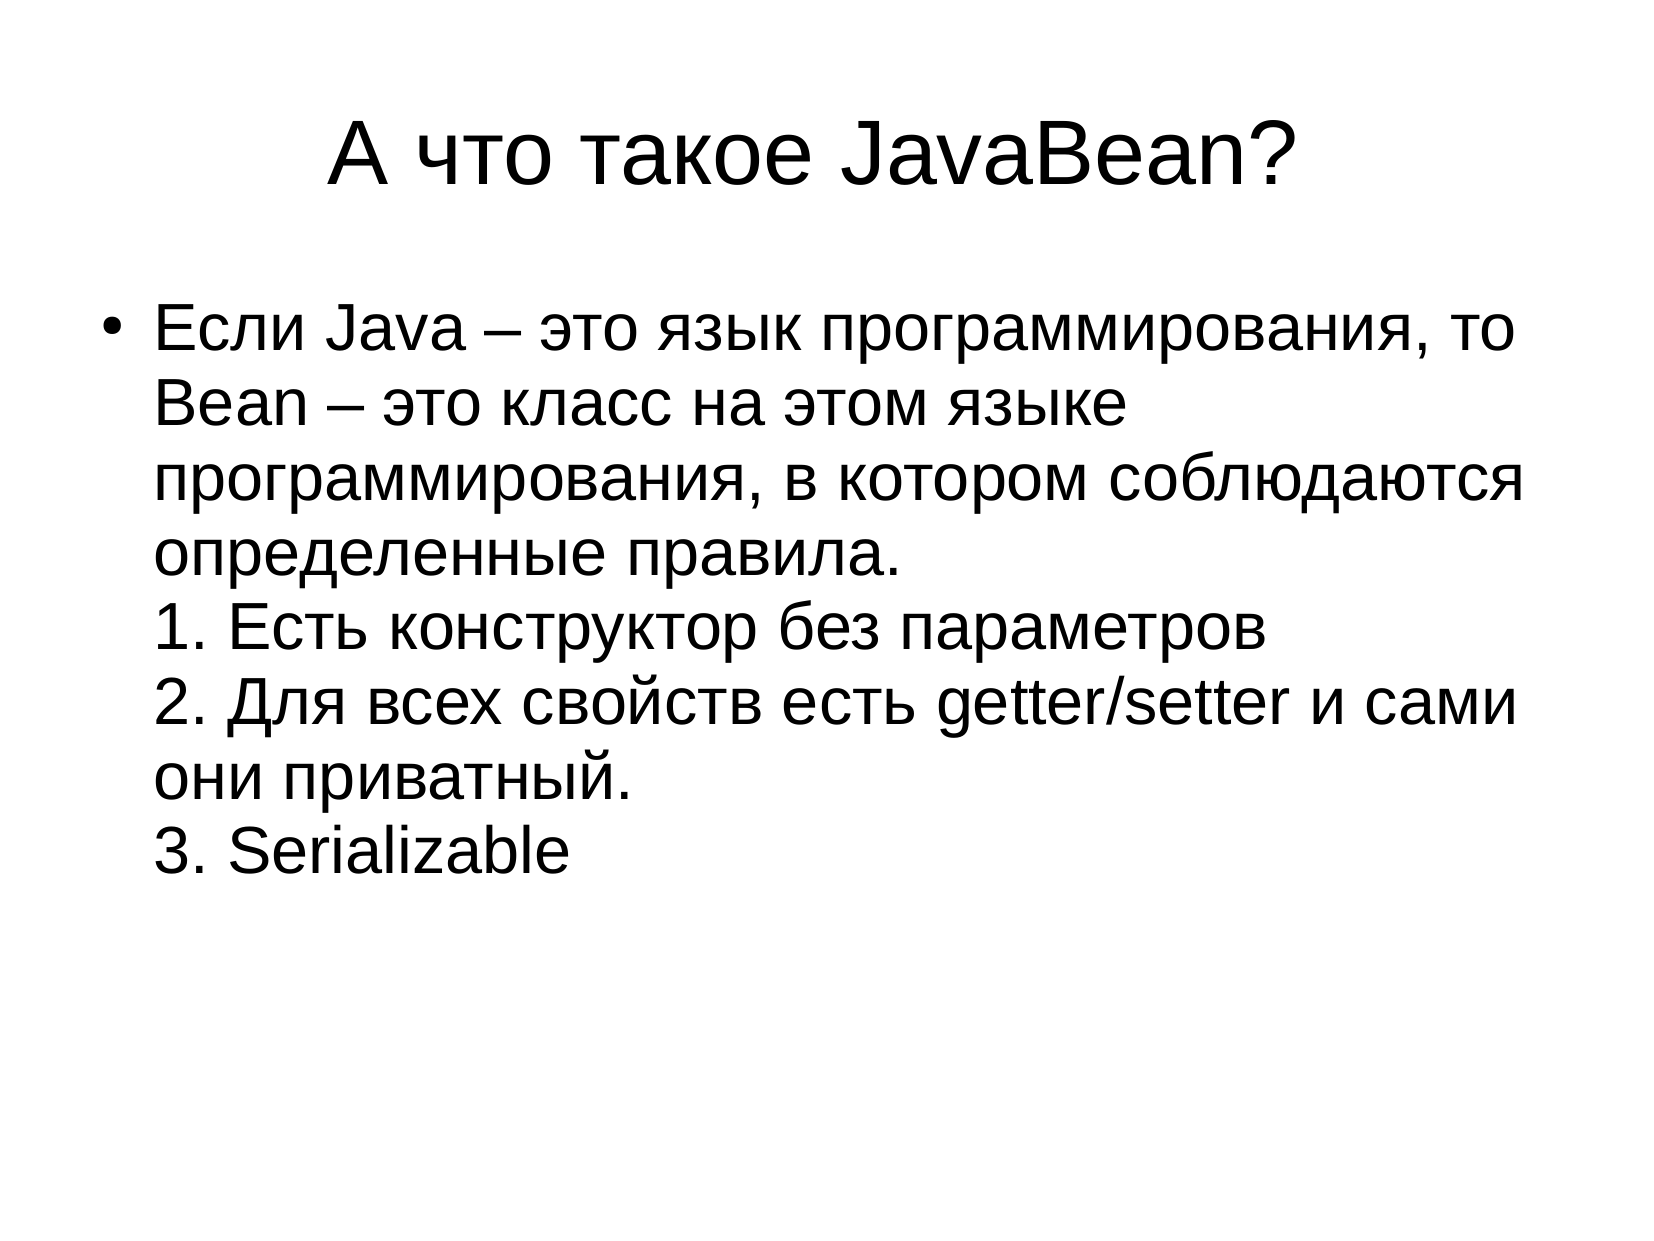

# А что такое JavaBean?
Если Java – это язык программирования, то Bean – это класс на этом языке программирования, в котором соблюдаются определенные правила.
1. Есть конструктор без параметров
2. Для всех свойств есть getter/setter и сами они приватный.
3. Serializable